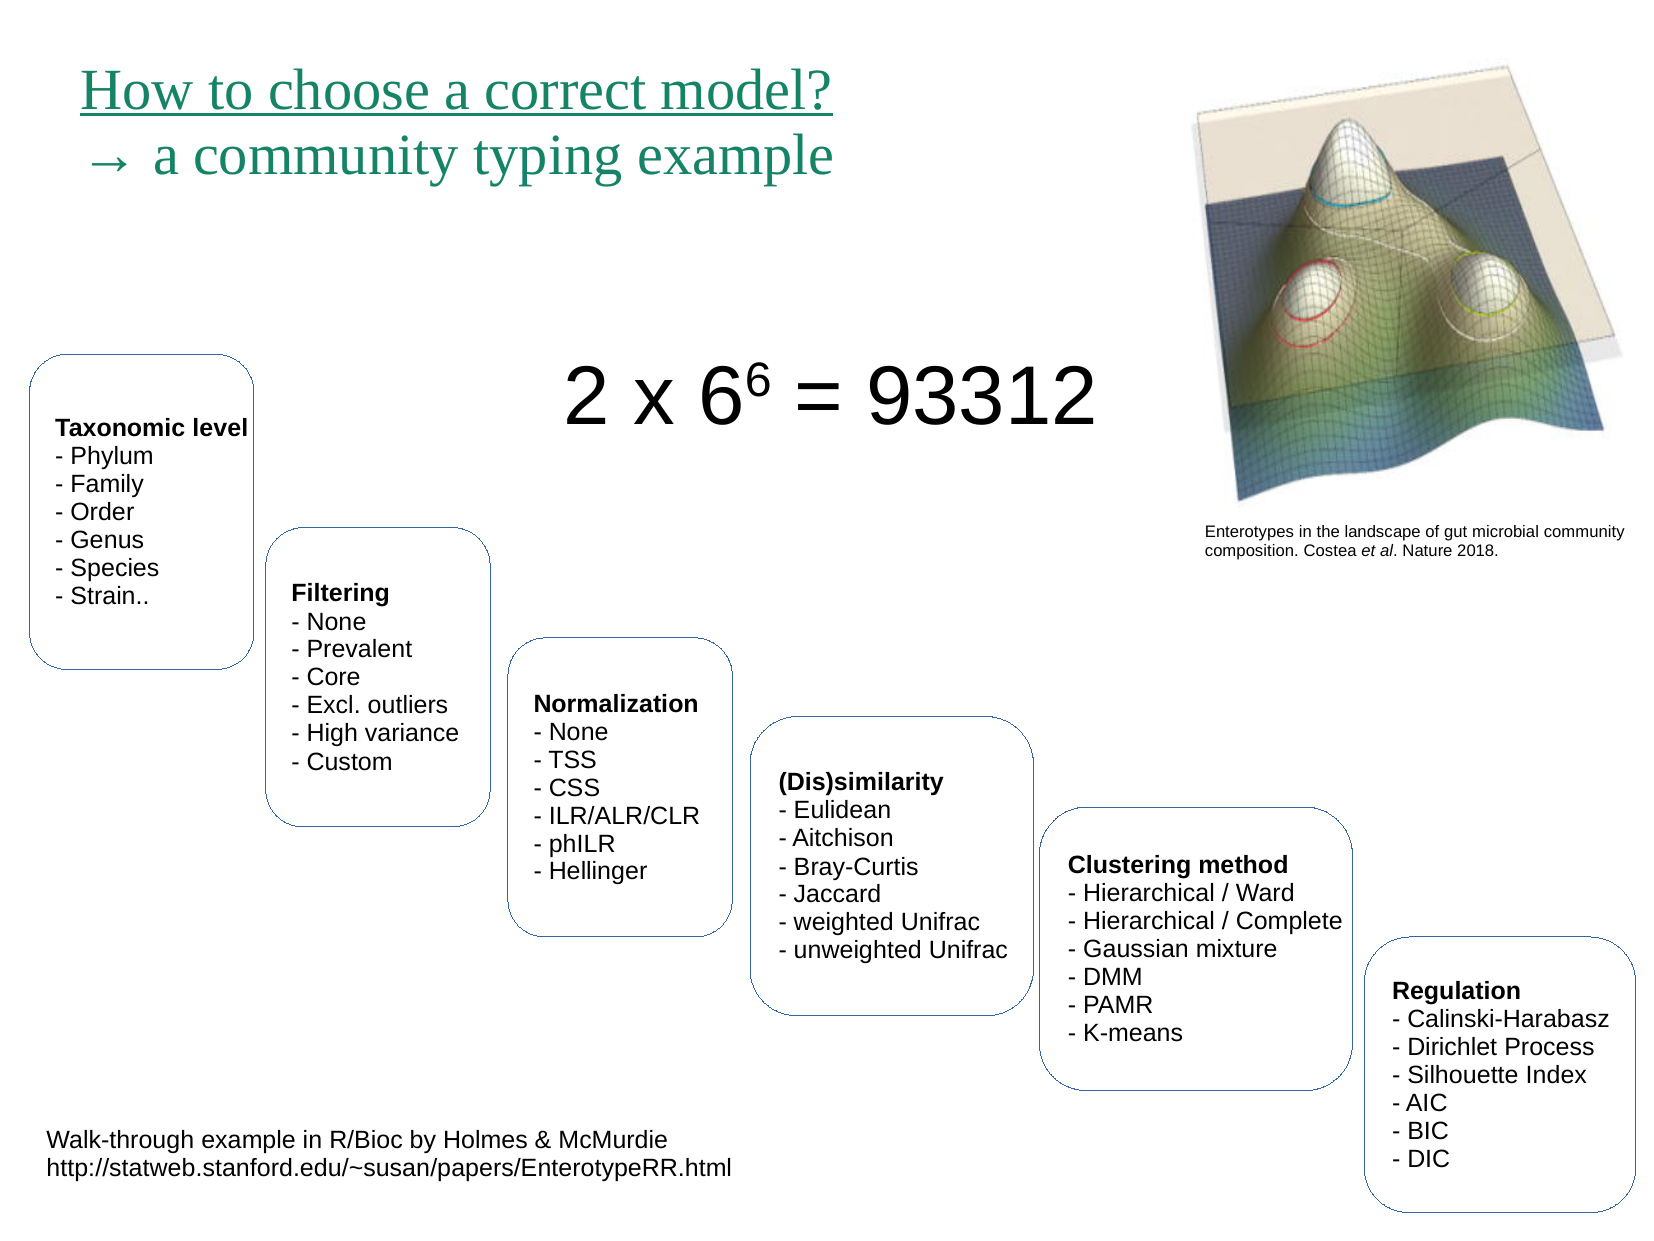

# How to choose a correct model?
→ a community typing example
2 x 66 = 93312
Taxonomic level
- Phylum
- Family
- Order
- Genus
- Species
- Strain..
Enterotypes in the landscape of gut microbial community composition. Costea et al. Nature 2018.
Filtering
- None
- Prevalent
- Core
- Excl. outliers
- High variance
- Custom
Normalization
- None
- TSS
- CSS
- ILR/ALR/CLR
- phILR
- Hellinger
(Dis)similarity
- Eulidean
- Aitchison
- Bray-Curtis
- Jaccard
- weighted Unifrac
- unweighted Unifrac
Clustering method
- Hierarchical / Ward
- Hierarchical / Complete
- Gaussian mixture
- DMM
- PAMR
- K-means
Regulation
- Calinski-Harabasz
- Dirichlet Process
- Silhouette Index
- AIC
- BIC
- DIC
Walk-through example in R/Bioc by Holmes & McMurdie http://statweb.stanford.edu/~susan/papers/EnterotypeRR.html